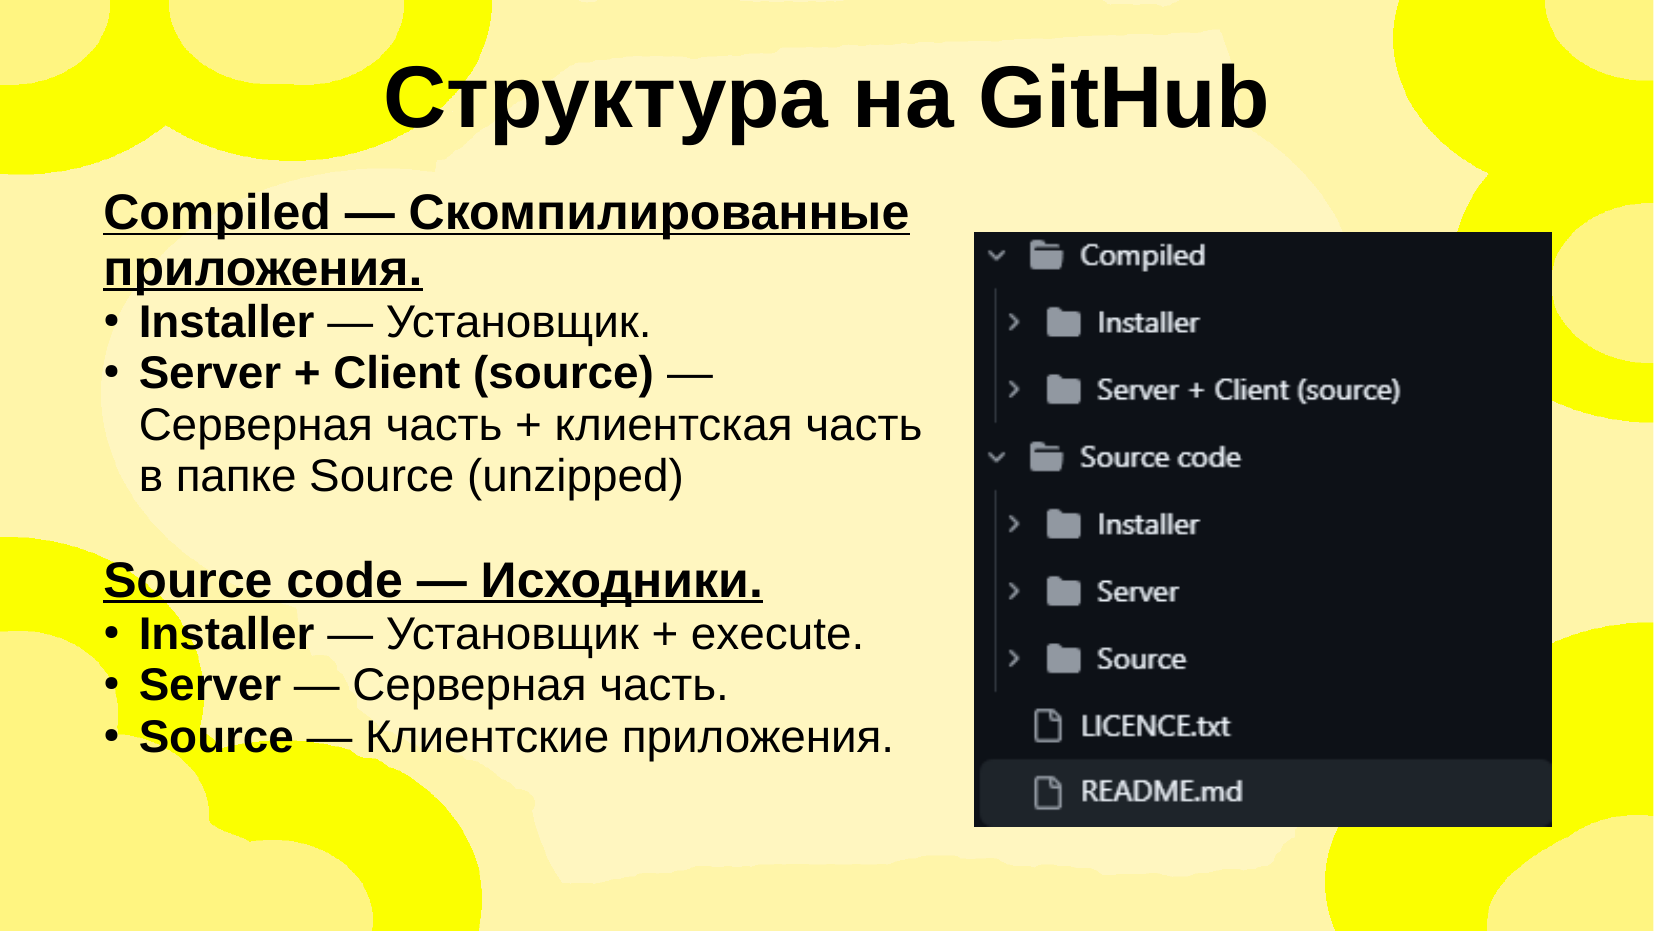

Структура на GitHub
Compiled — Скомпилированные приложения.
Installer — Установщик.
Server + Client (source) — Серверная часть + клиентская часть в папке Source (unzipped)
Source code — Исходники.
Installer — Установщик + execute.
Server — Серверная часть.
Source — Клиентские приложения.